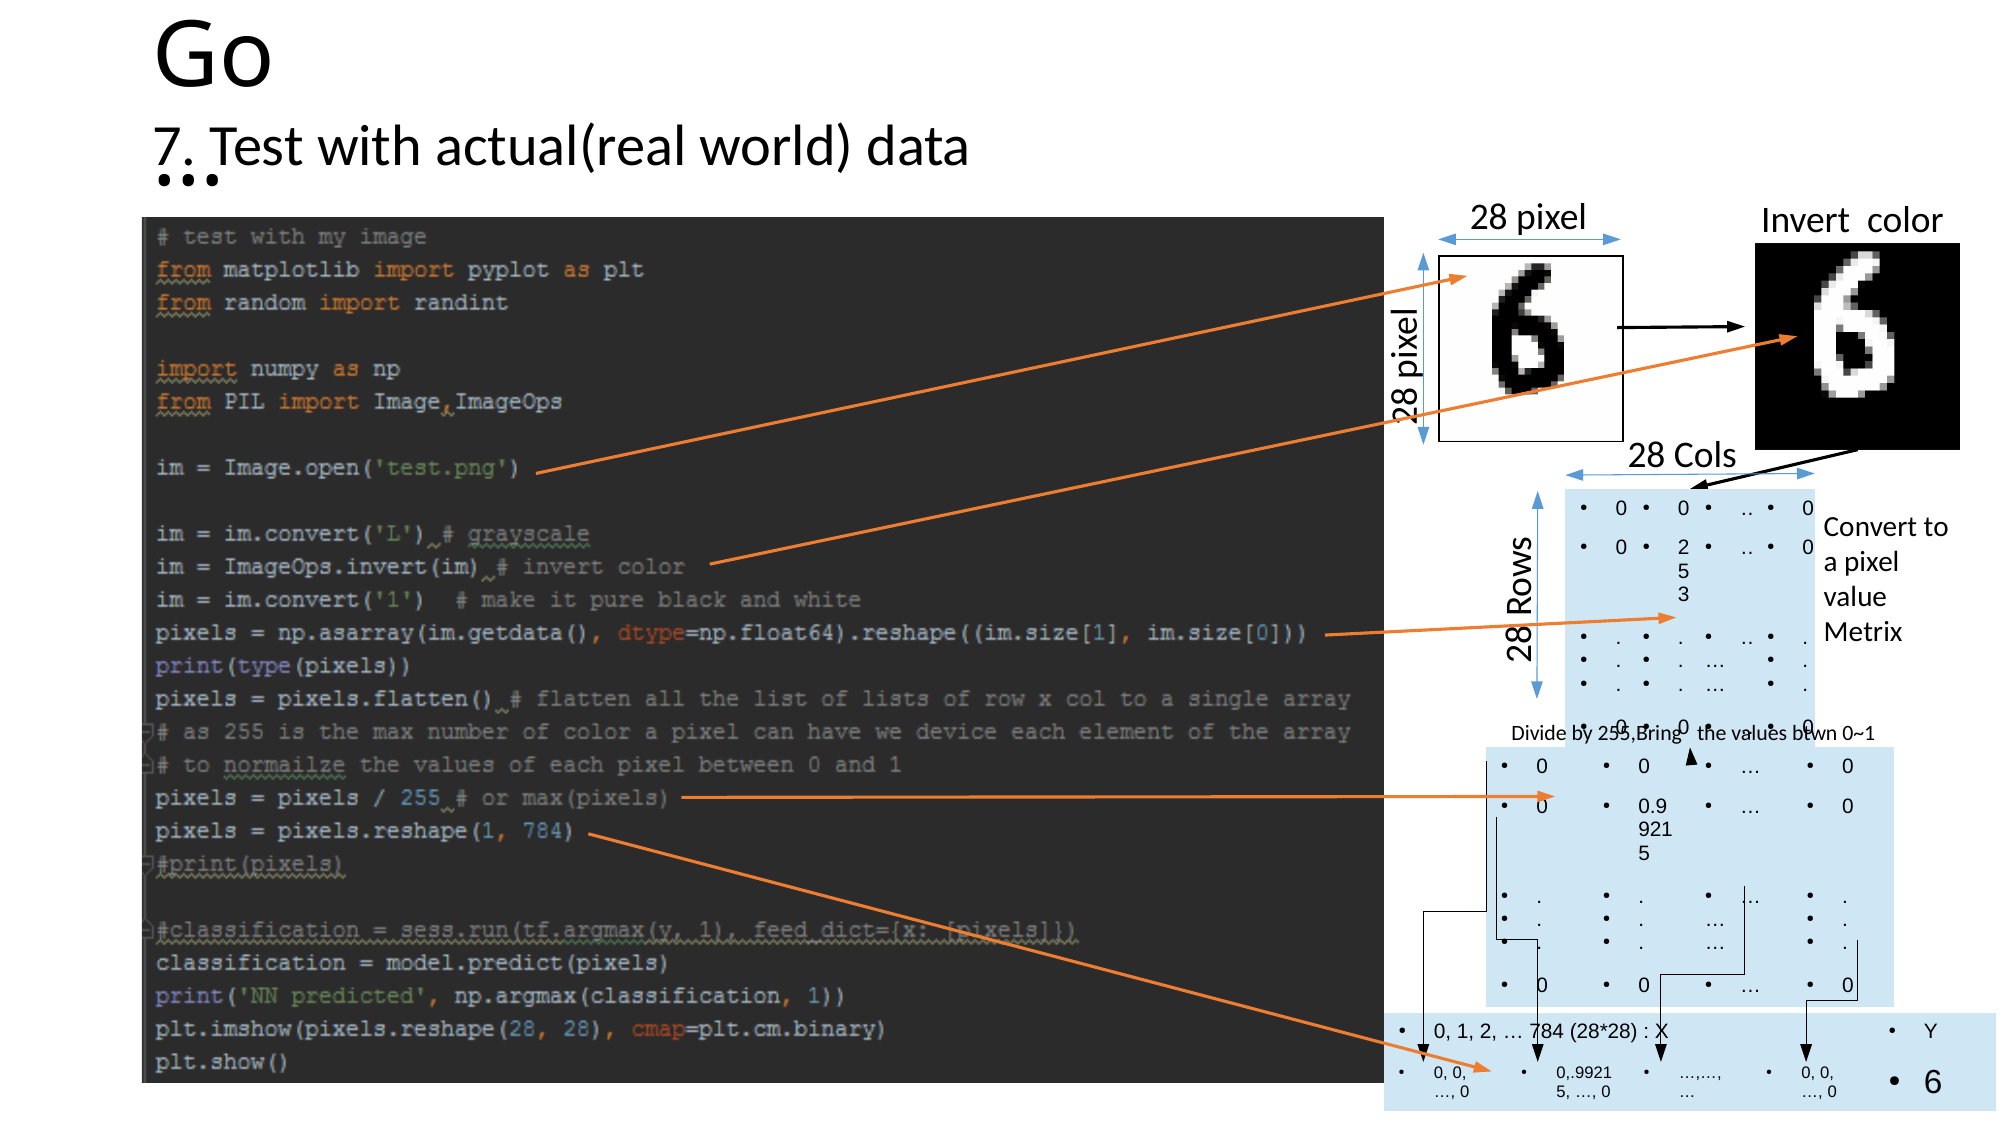

# Go…
7. Test with actual(real world) data
28 pixel
Invert color
28 pixel
28 Cols
| 0 | 0 | … | 0 |
| --- | --- | --- | --- |
| 0 | 253 | … | 0 |
| . . . | . . . | … … … | . . . |
| 0 | 0 | … | 0 |
Convert to a pixel value Metrix
28 Rows
Divide by 255,Bring the values btwn 0~1
| 0 | 0 | … | 0 |
| --- | --- | --- | --- |
| 0 | 0.99215 | … | 0 |
| . . . | . . . | … … … | . . . |
| 0 | 0 | … | 0 |
| 0, 1, 2, … 784 (28\*28) : X | | | | Y |
| --- | --- | --- | --- | --- |
| 0, 0, …, 0 | 0,.99215, …, 0 | …,…,… | 0, 0, …, 0 | 6 |